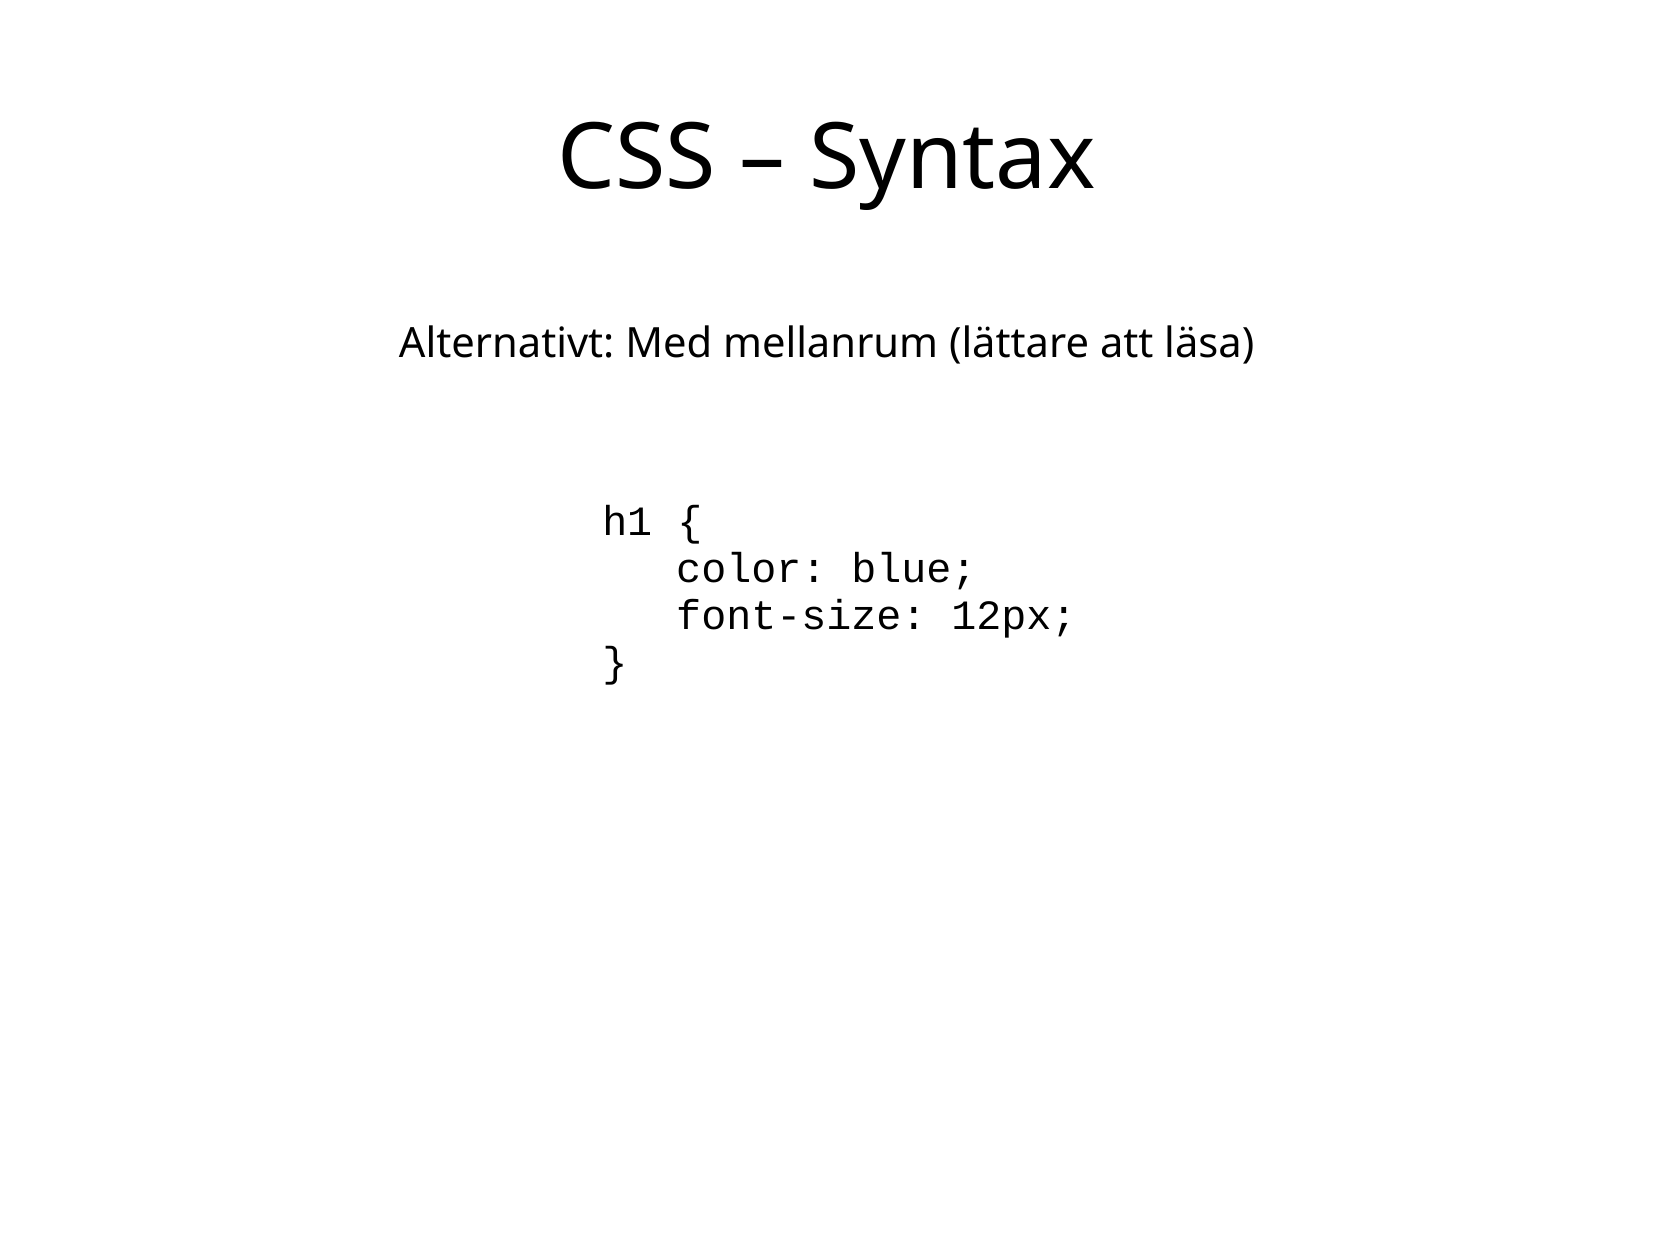

# CSS – Syntax
Alternativt: Med mellanrum (lättare att läsa)
h1 {
	color: blue;
	font-size: 12px;
}